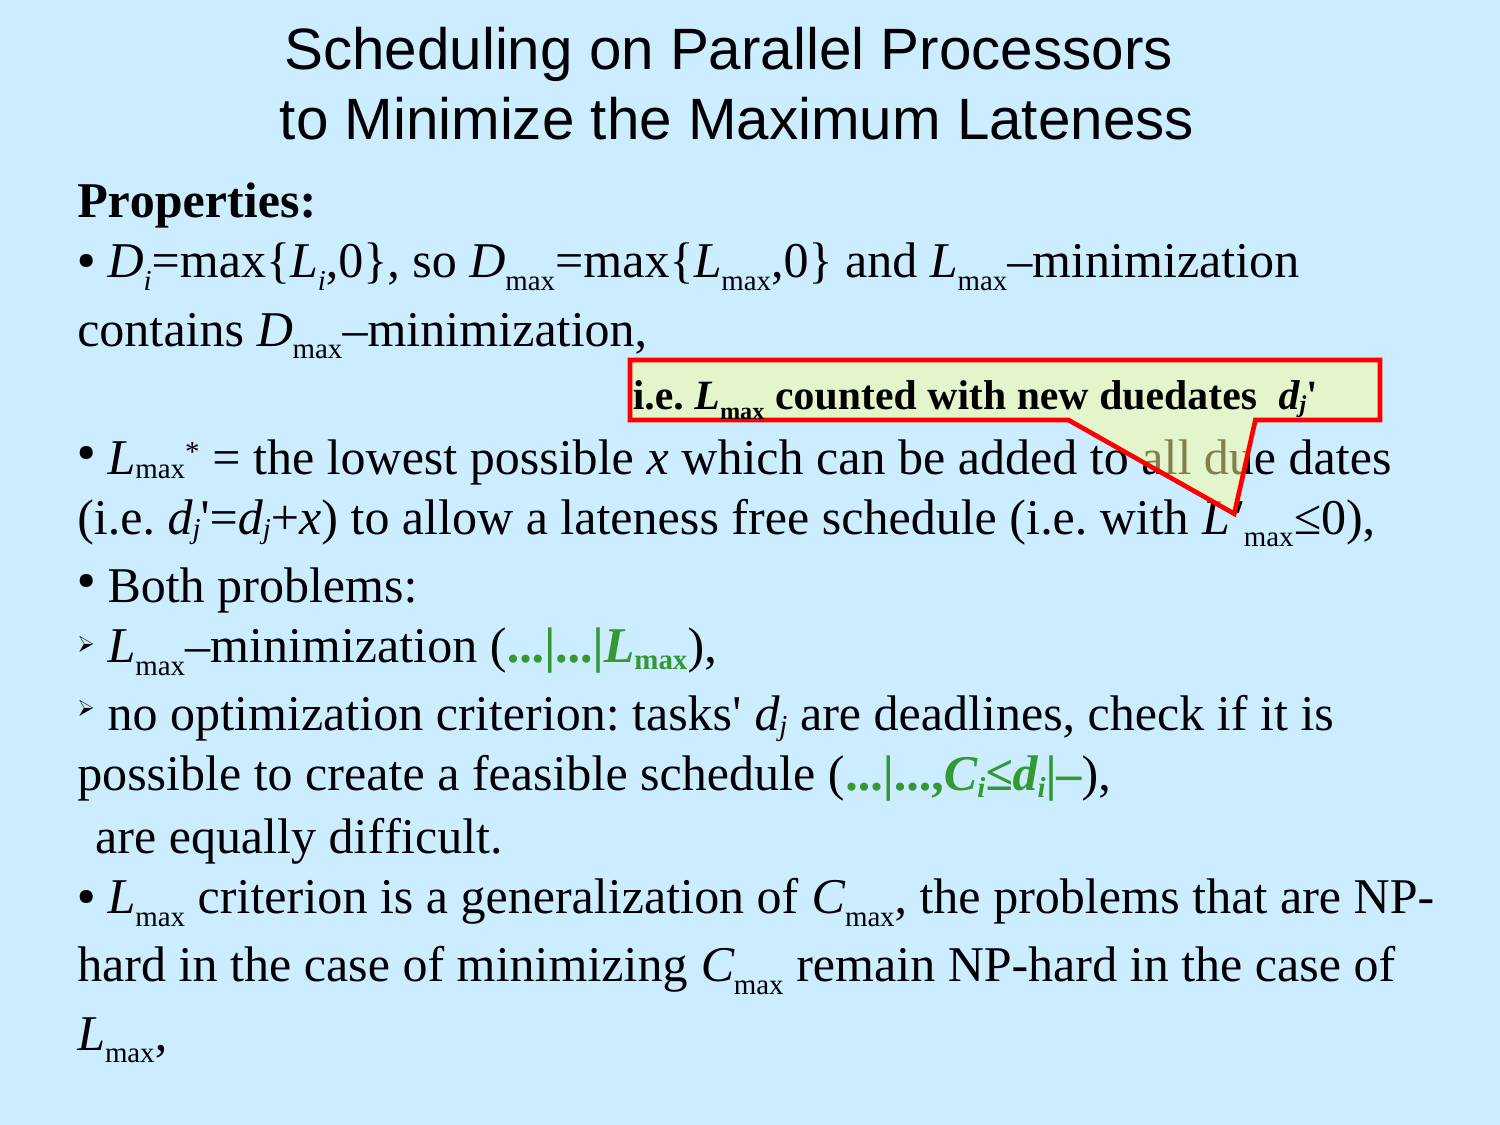

# Scheduling on Parallel Processors to Minimize the Maximum Lateness
Properties:
 Di=max{Li,0}, so Dmax=max{Lmax,0} and Lmax–minimization contains Dmax–minimization,
 Lmax* = the lowest possible x which can be added to all due dates (i.e. dj'=dj+x) to allow a lateness free schedule (i.e. with L'max≤0),
 Both problems:
 Lmax–minimization (...|...|Lmax),
 no optimization criterion: tasks' dj are deadlines, check if it is possible to create a feasible schedule (...|...,Ci≤di|–),
are equally difficult.
 Lmax criterion is a generalization of Cmax, the problems that are NP-hard in the case of minimizing Cmax remain NP-hard in the case of Lmax,
i.e. Lmax counted with new duedates dj'